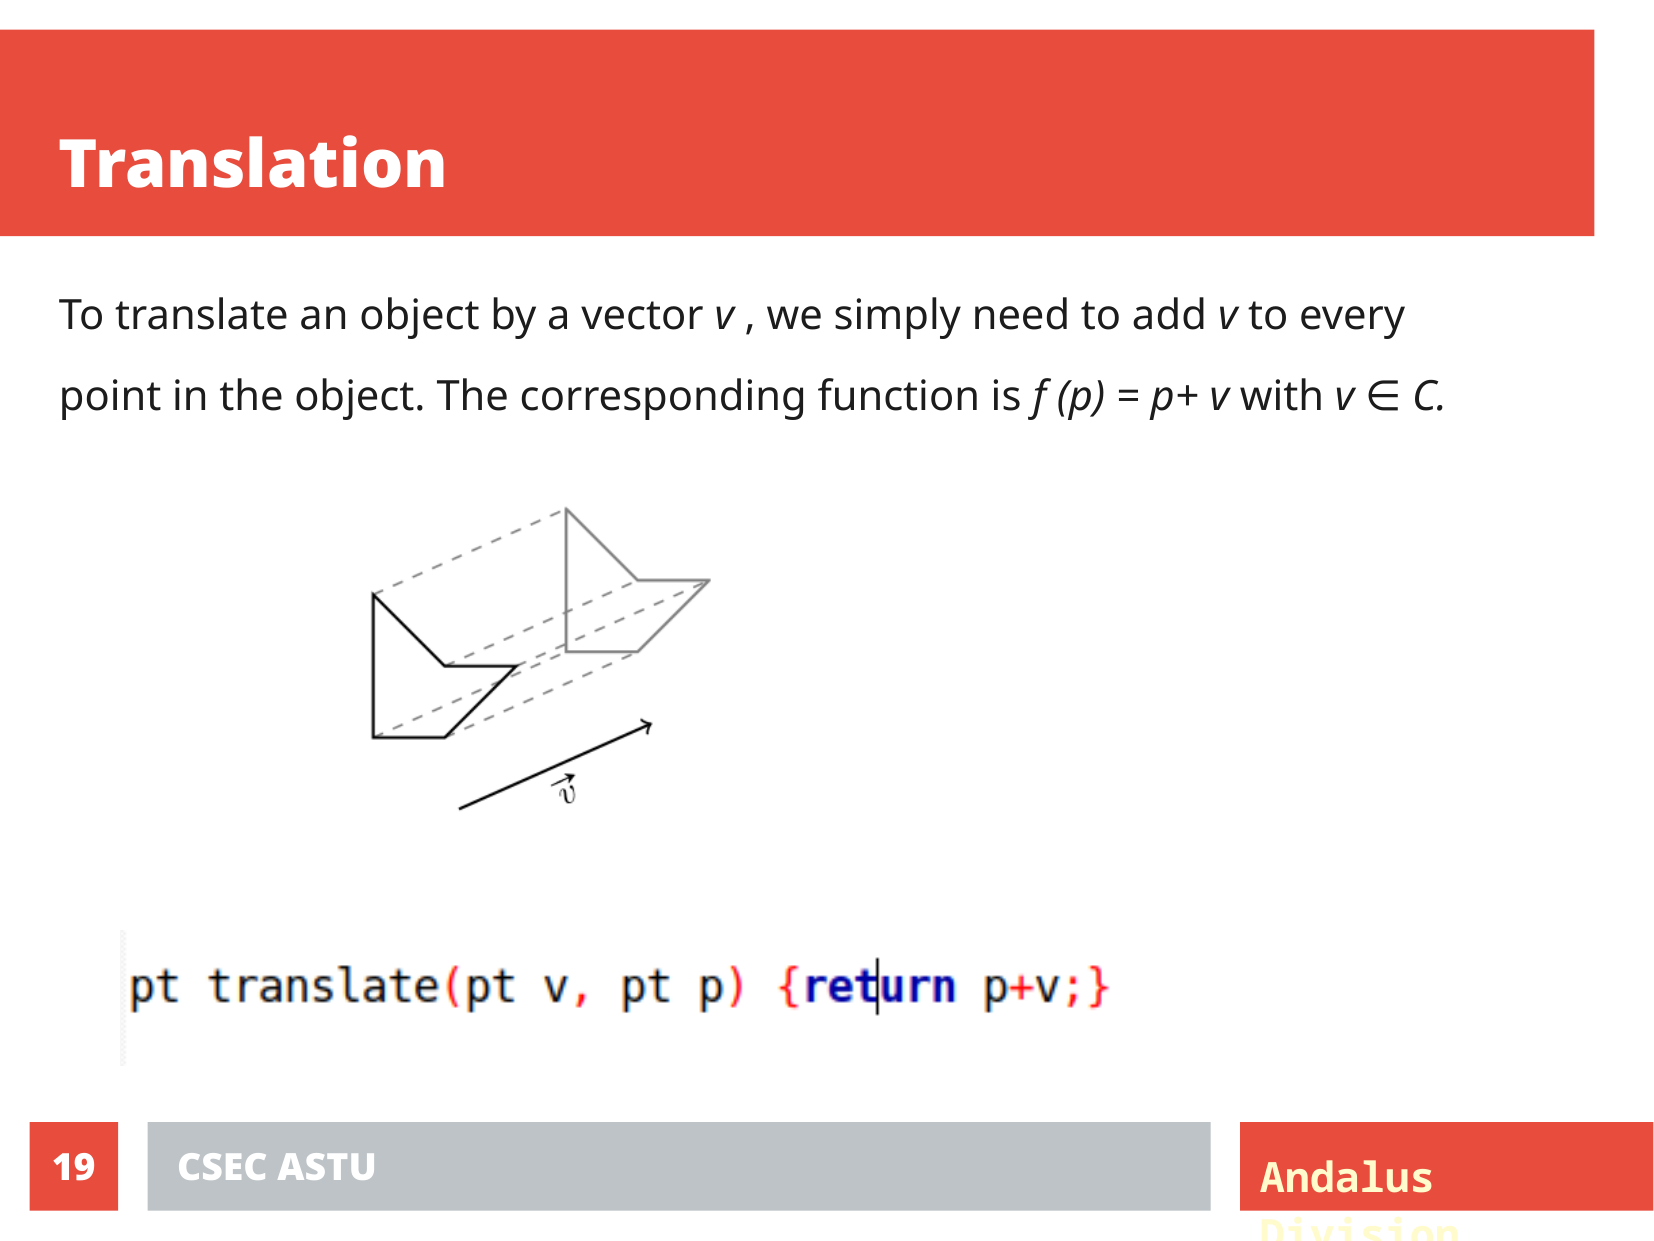

# Translation
To translate an object by a vector v , we simply need to add v to every
point in the object. The corresponding function is f (p) = p+ v with v ∈ C.
19
CSEC ASTU
Andalus Division